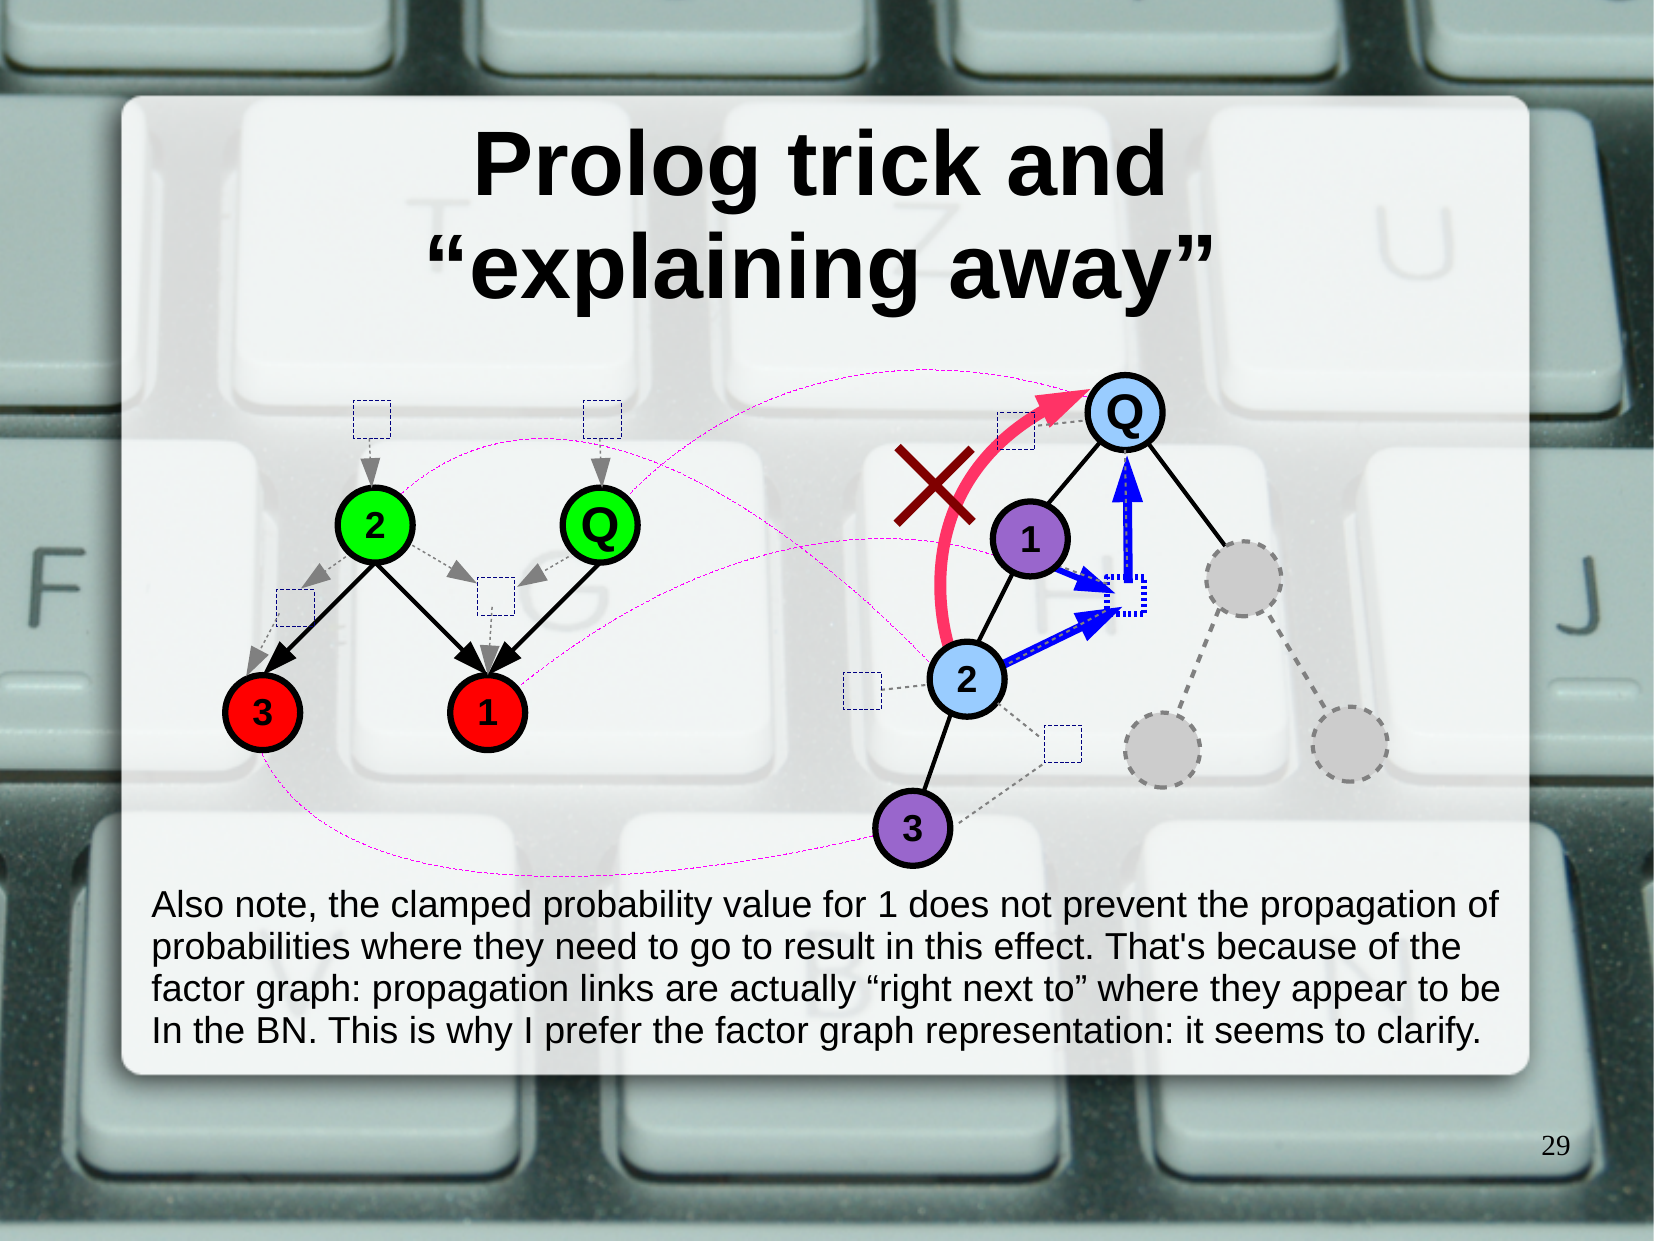

# Prolog trick and “explaining away”
Q
2
Q
1
2
3
1
3
Also note, the clamped probability value for 1 does not prevent the propagation of
probabilities where they need to go to result in this effect. That's because of the
factor graph: propagation links are actually “right next to” where they appear to be
In the BN. This is why I prefer the factor graph representation: it seems to clarify.
29